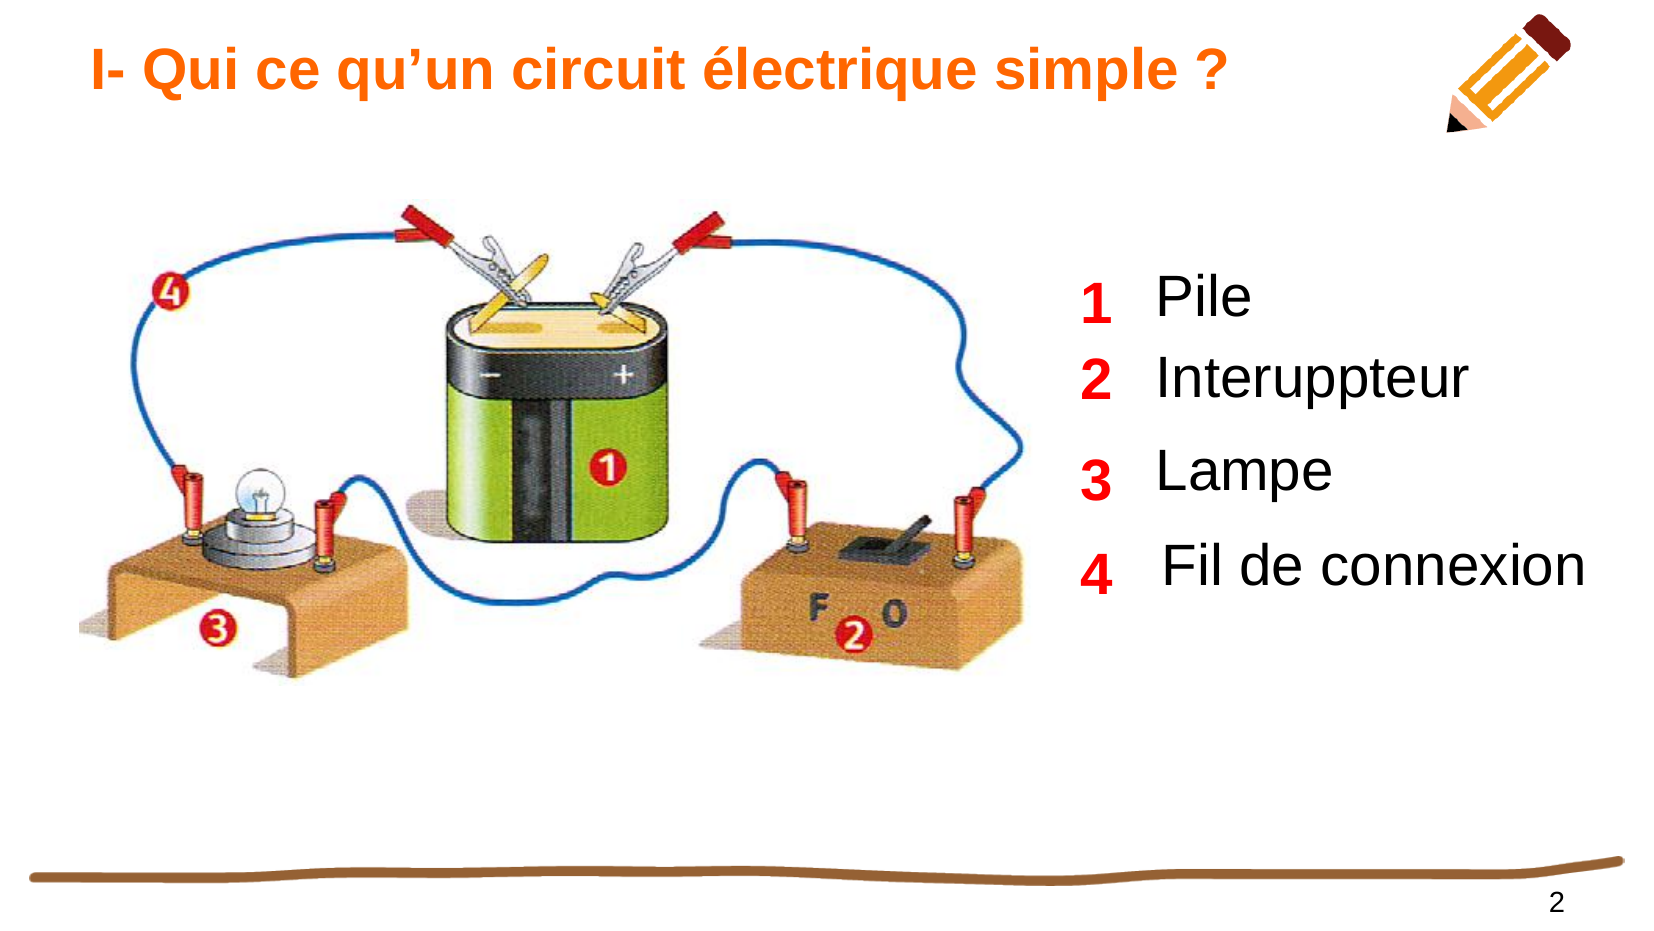

# I- Qui ce qu’un circuit électrique simple ?
Pile
1
Interuppteur
2
Lampe
3
Fil de connexion
4
2